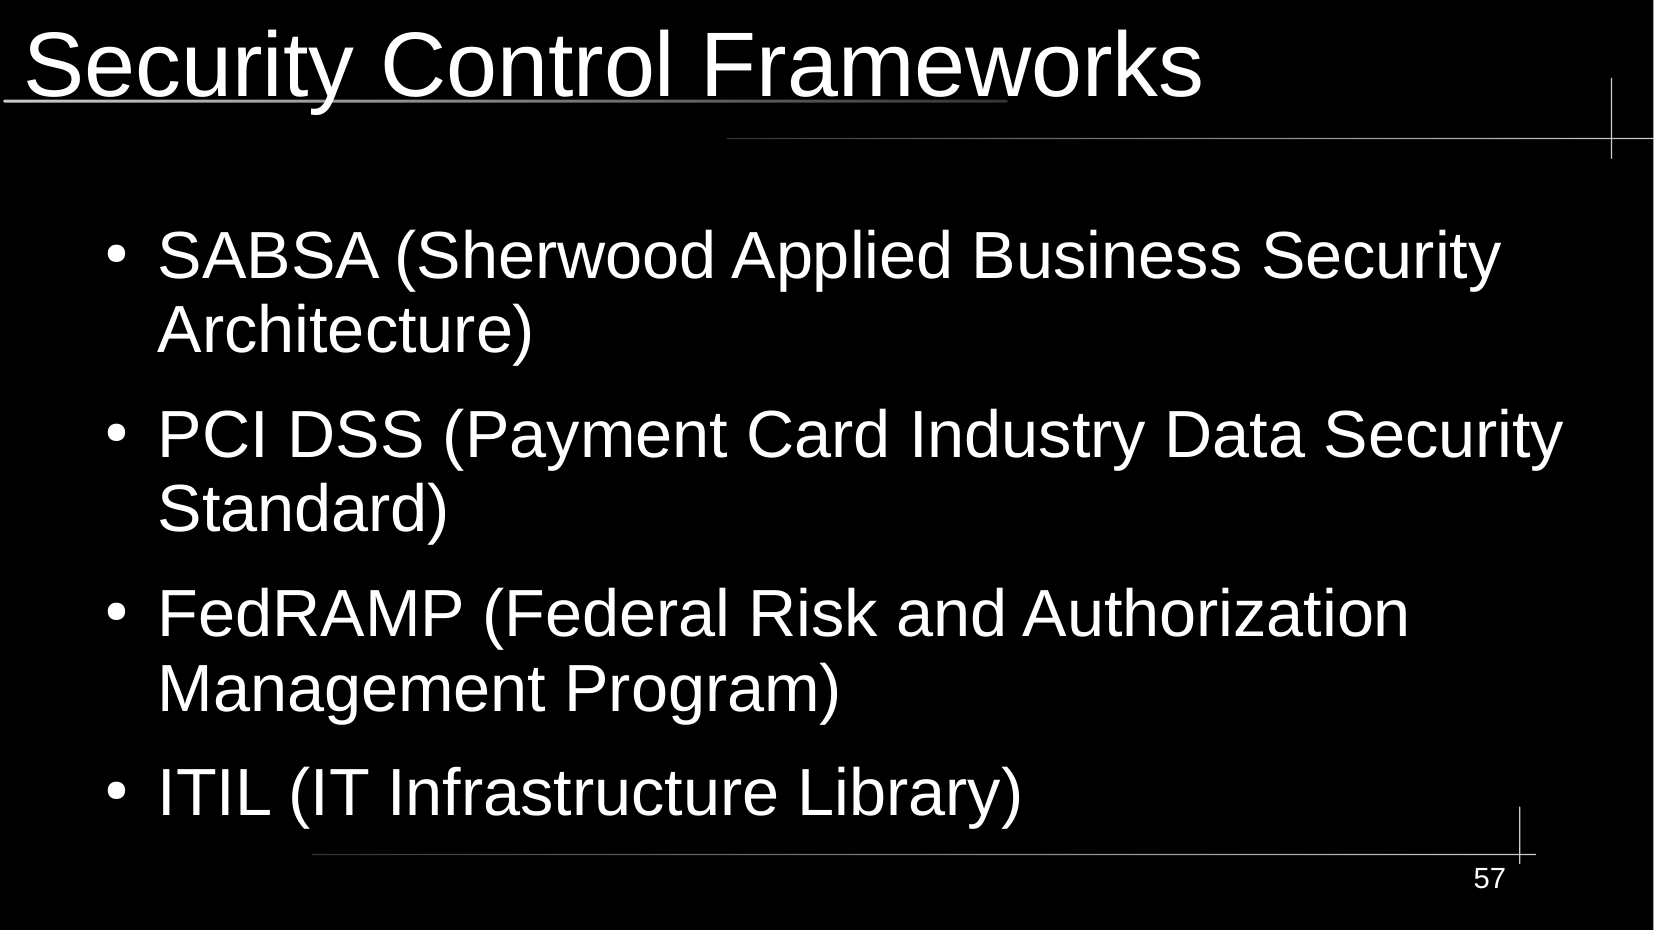

# Security Control Frameworks
SABSA (Sherwood Applied Business Security Architecture)
PCI DSS (Payment Card Industry Data Security Standard)
FedRAMP (Federal Risk and Authorization Management Program)
ITIL (IT Infrastructure Library)
57